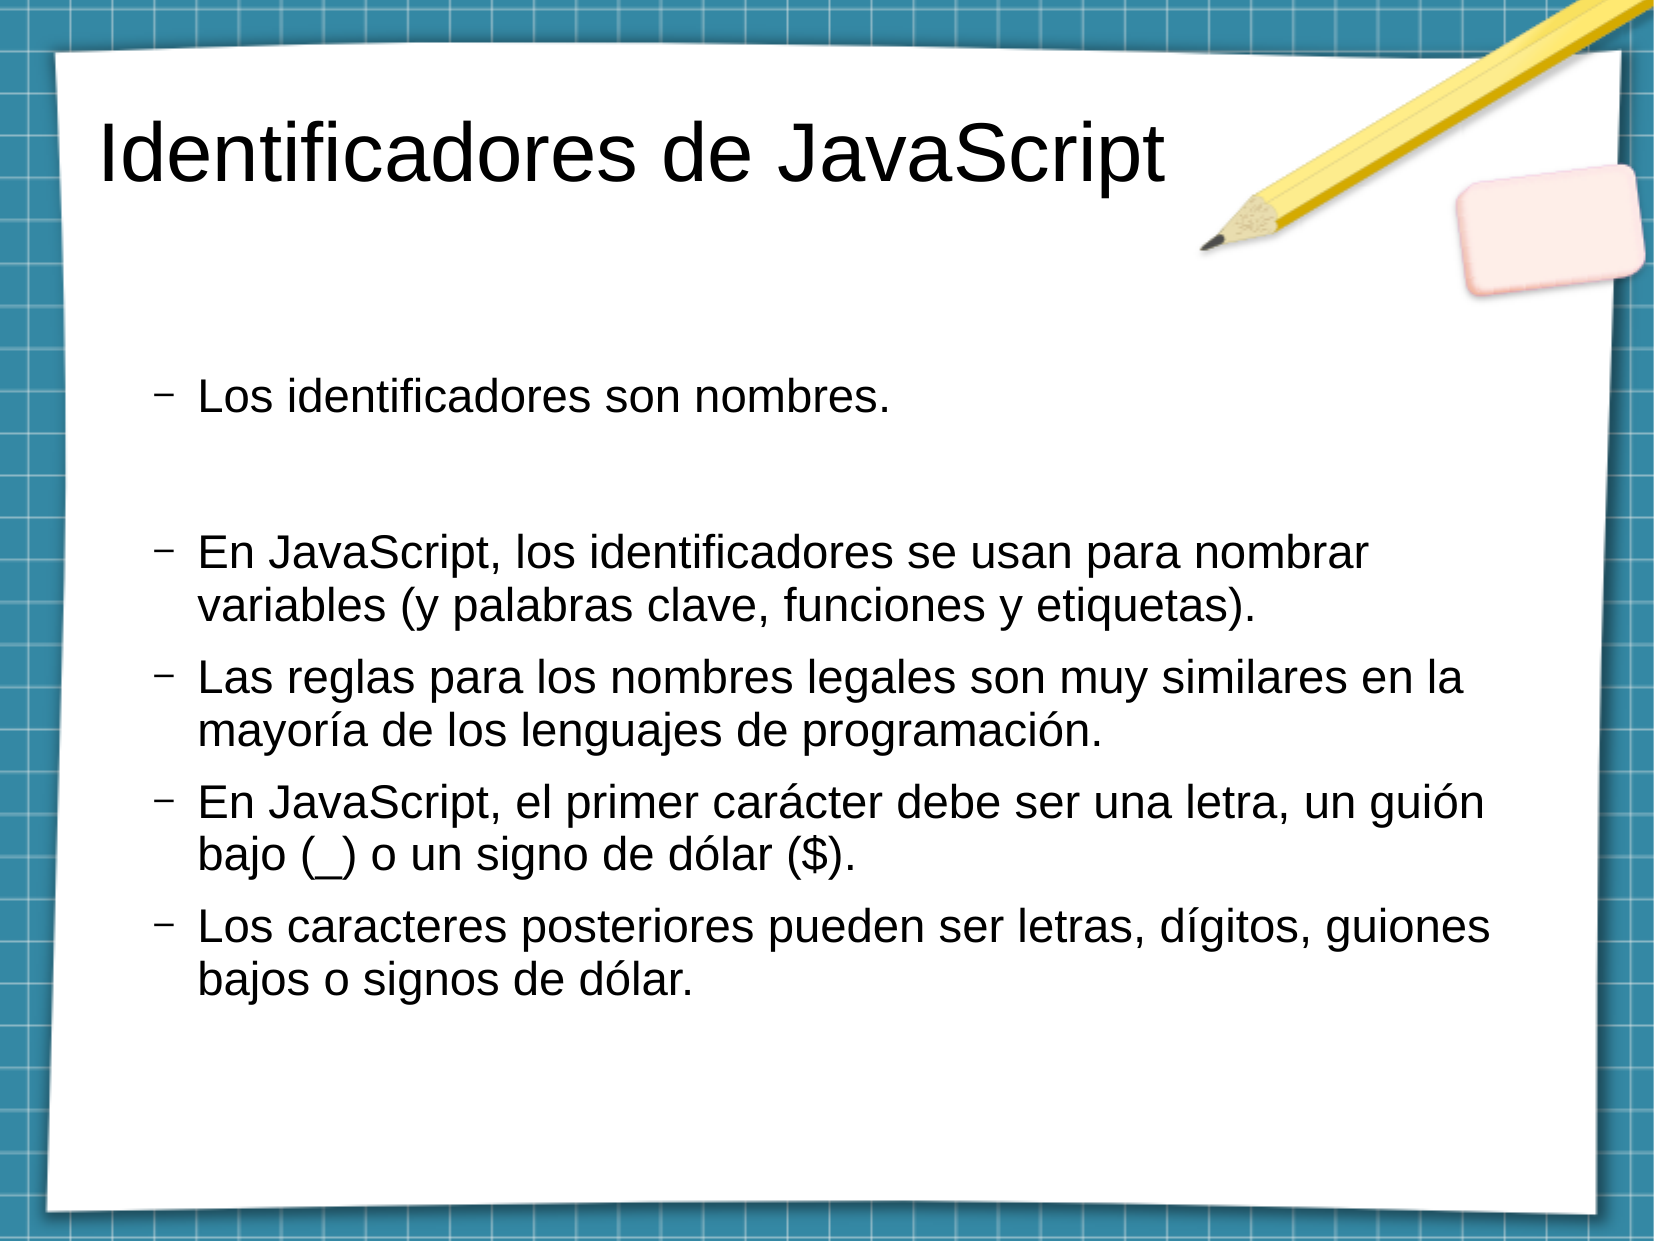

# Identificadores de JavaScript
Los identificadores son nombres.
En JavaScript, los identificadores se usan para nombrar variables (y palabras clave, funciones y etiquetas).
Las reglas para los nombres legales son muy similares en la mayoría de los lenguajes de programación.
En JavaScript, el primer carácter debe ser una letra, un guión bajo (_) o un signo de dólar ($).
Los caracteres posteriores pueden ser letras, dígitos, guiones bajos o signos de dólar.